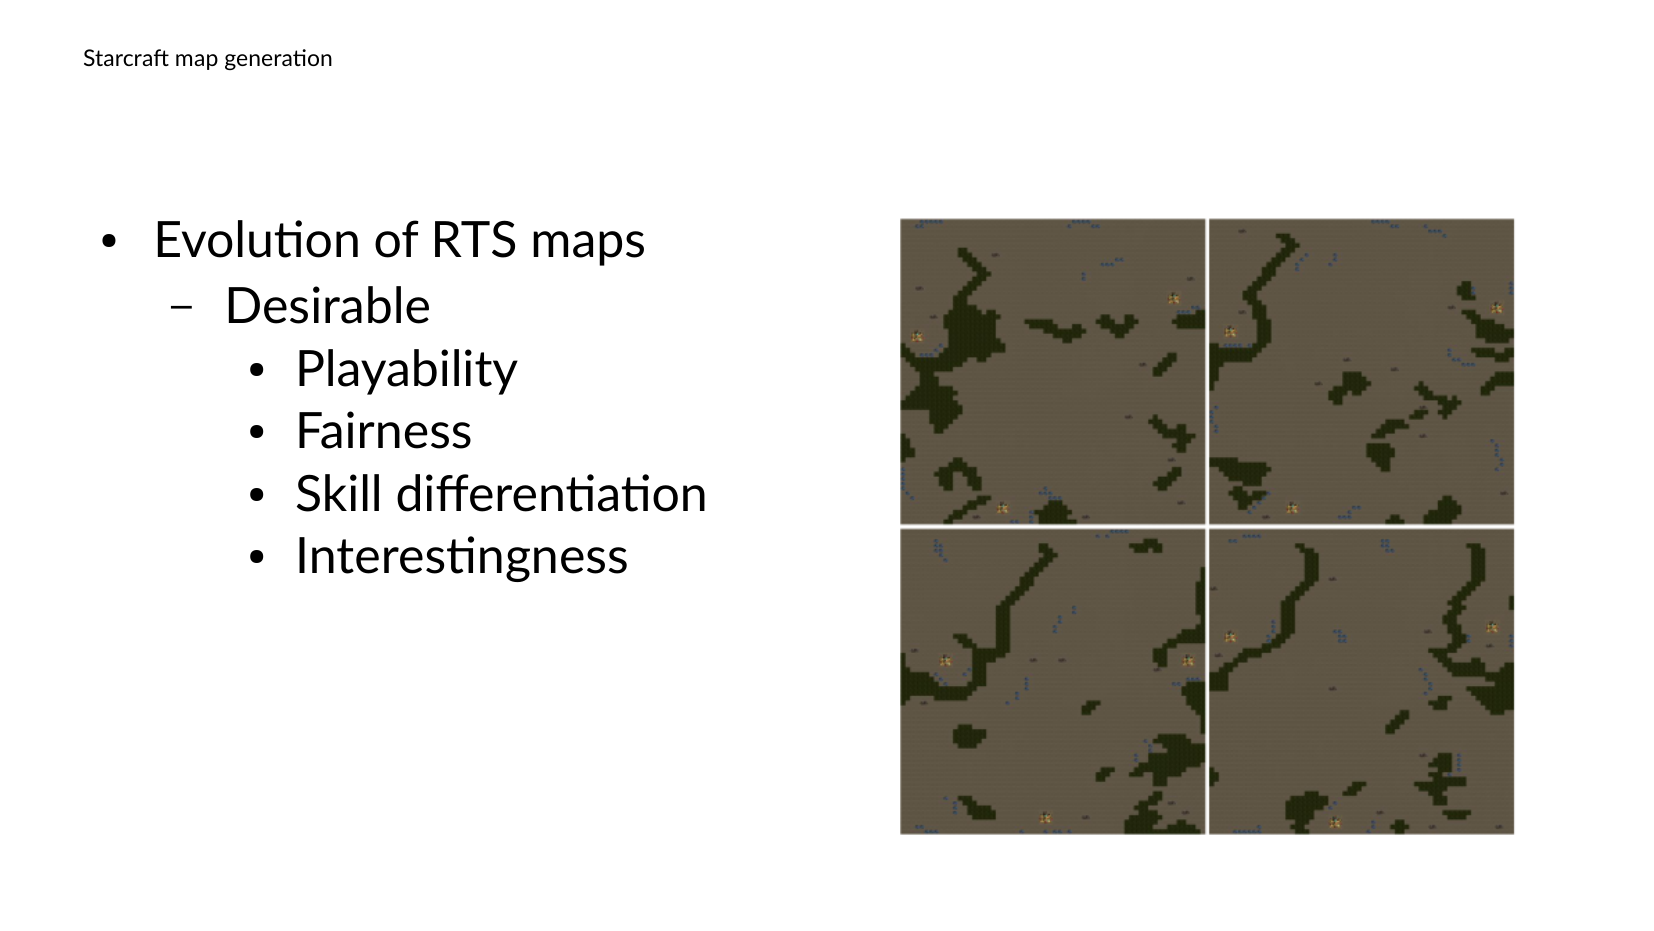

# Starcraft map generation
Evolution of RTS maps
Desirable
Playability
Fairness
Skill differentiation
Interestingness